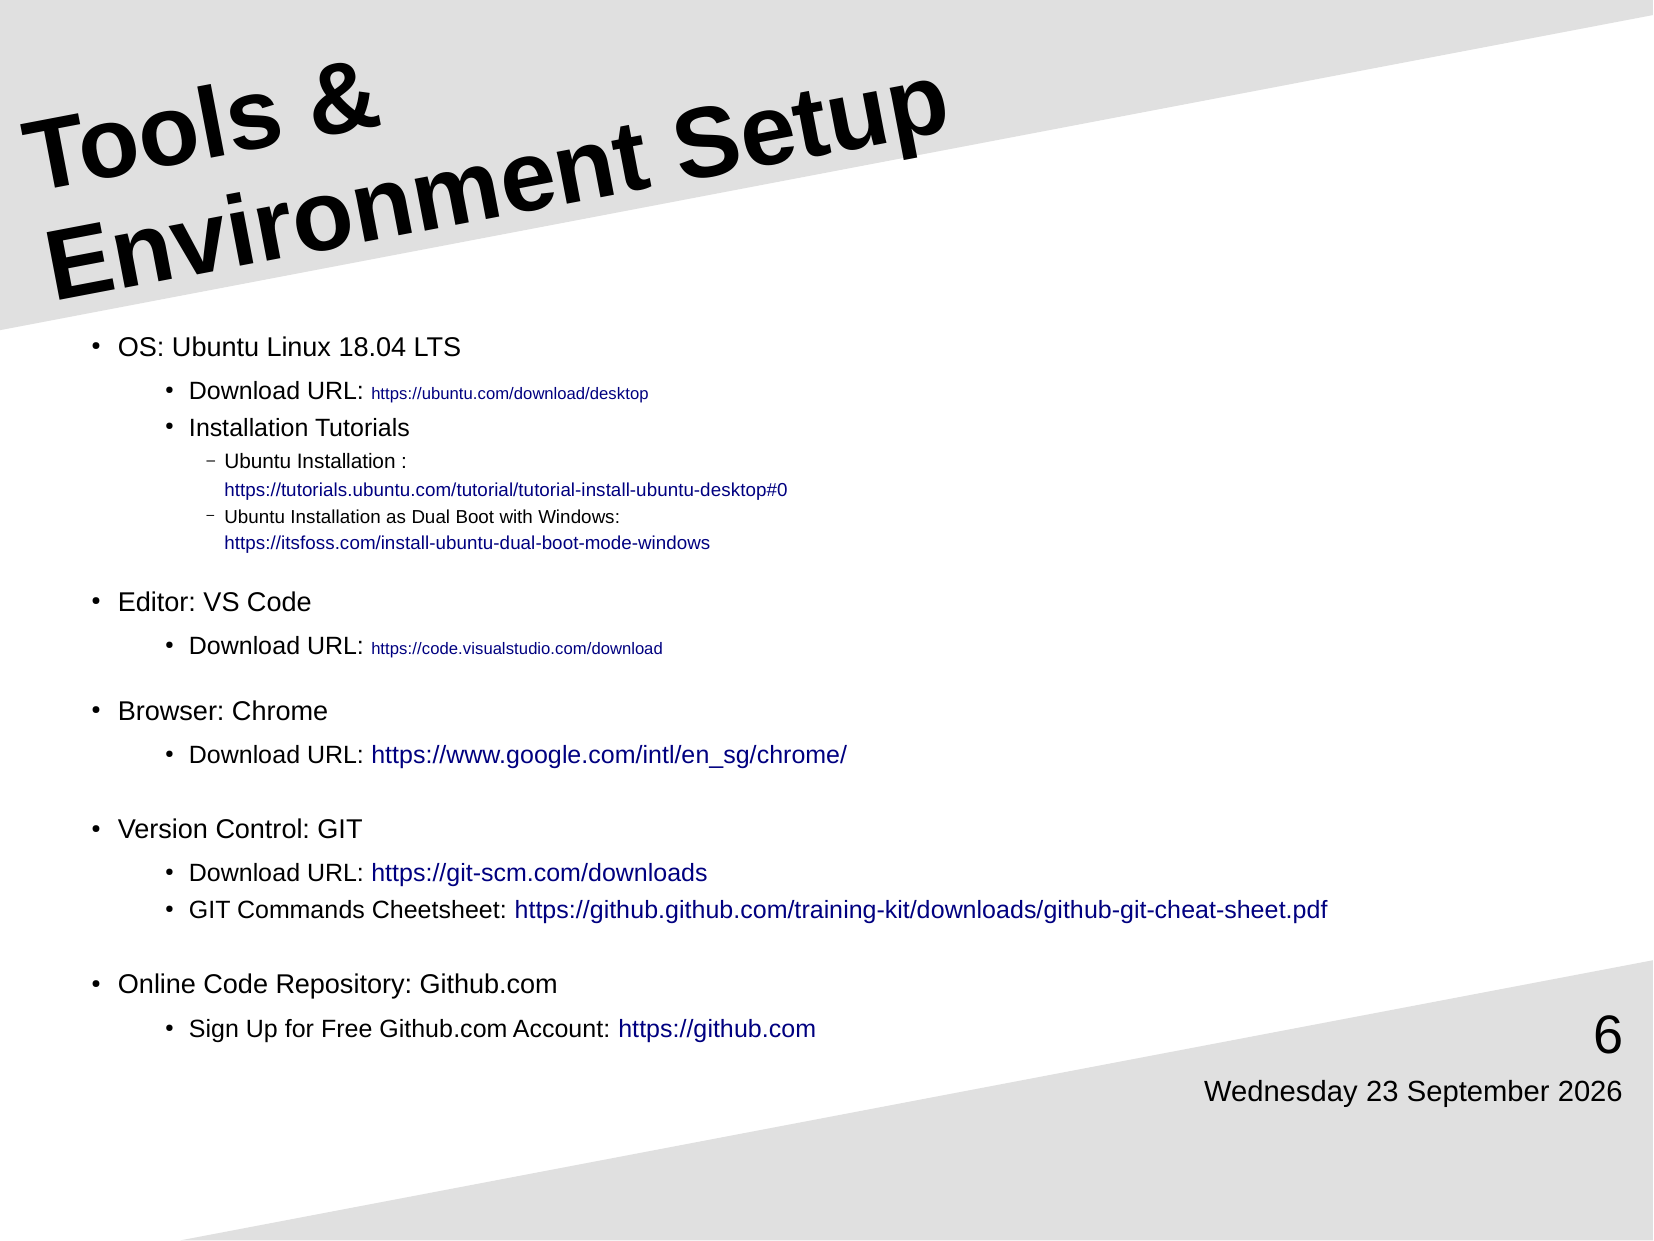

# Tools & Environment Setup
OS: Ubuntu Linux 18.04 LTS
Download URL: https://ubuntu.com/download/desktop
Installation Tutorials
Ubuntu Installation :
https://tutorials.ubuntu.com/tutorial/tutorial-install-ubuntu-desktop#0
Ubuntu Installation as Dual Boot with Windows:
https://itsfoss.com/install-ubuntu-dual-boot-mode-windows
Editor: VS Code
Download URL: https://code.visualstudio.com/download
Browser: Chrome
Download URL: https://www.google.com/intl/en_sg/chrome/
Version Control: GIT
Download URL: https://git-scm.com/downloads
GIT Commands Cheetsheet: https://github.github.com/training-kit/downloads/github-git-cheat-sheet.pdf
Online Code Repository: Github.com
Sign Up for Free Github.com Account: https://github.com
6